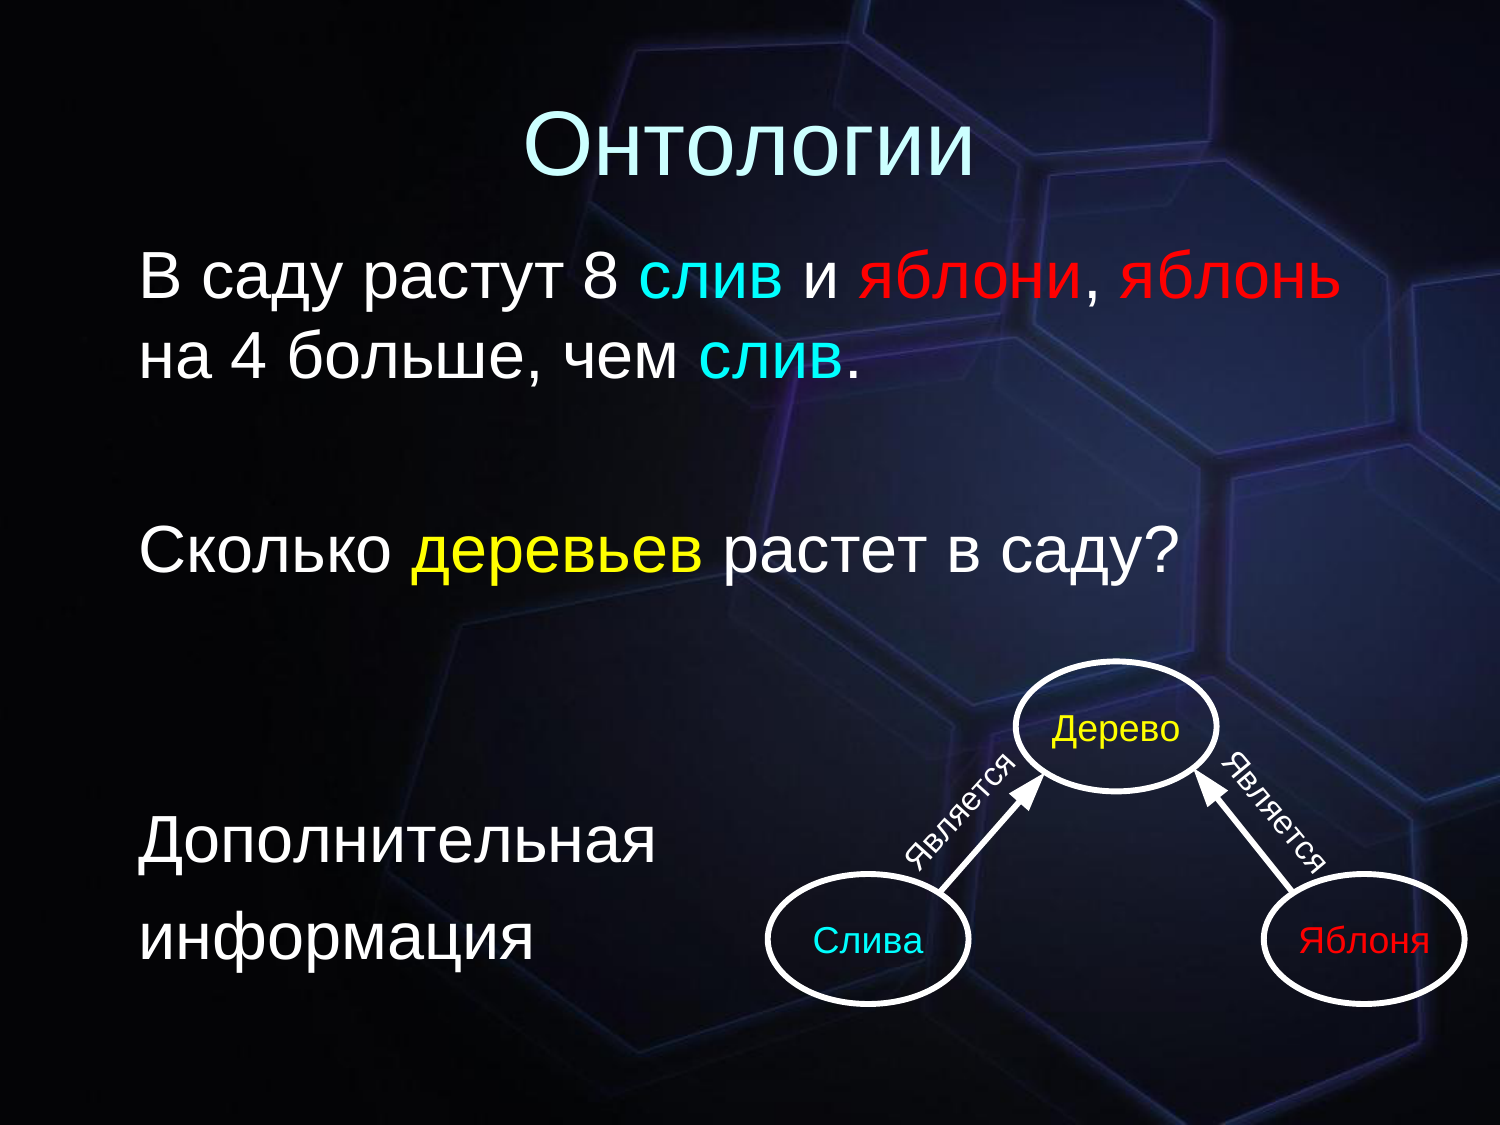

# Онтологии
В саду растут 8 слив и яблони, яблонь на 4 больше, чем слив.
Сколько деревьев растет в саду?
Дополнительная
информация
Дерево
Является
Является
Слива
Яблоня